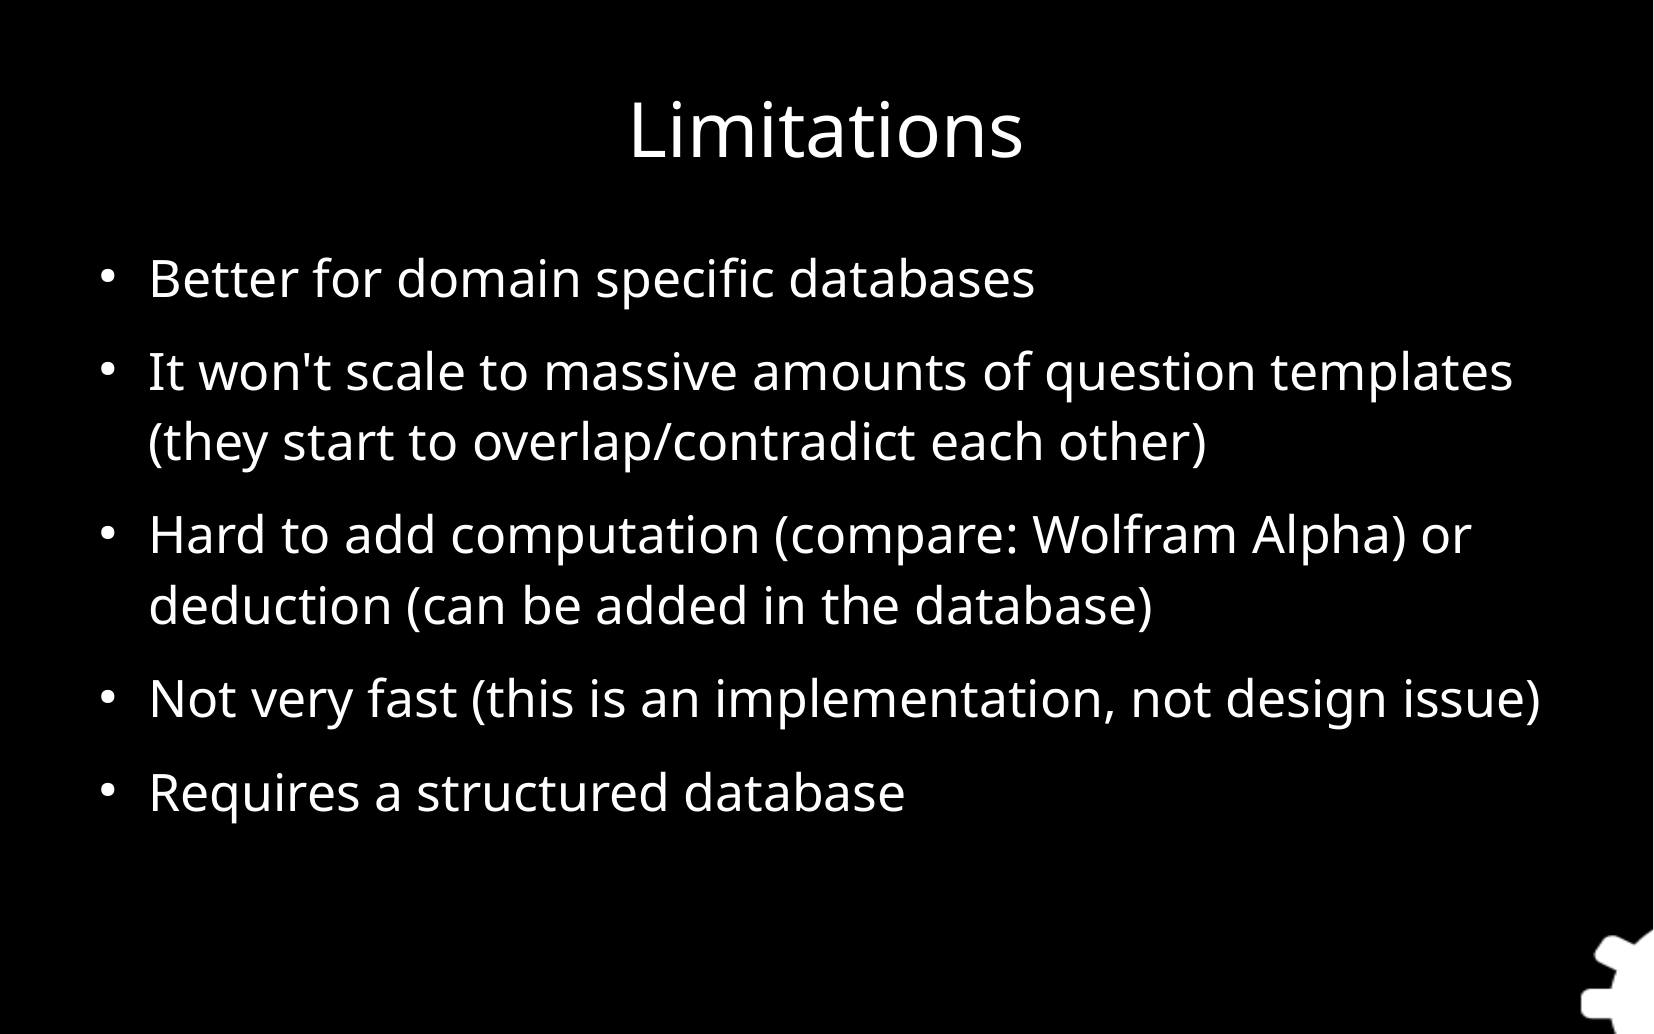

# Limitations
Better for domain specific databases
It won't scale to massive amounts of question templates (they start to overlap/contradict each other)
Hard to add computation (compare: Wolfram Alpha) or deduction (can be added in the database)
Not very fast (this is an implementation, not design issue)
Requires a structured database